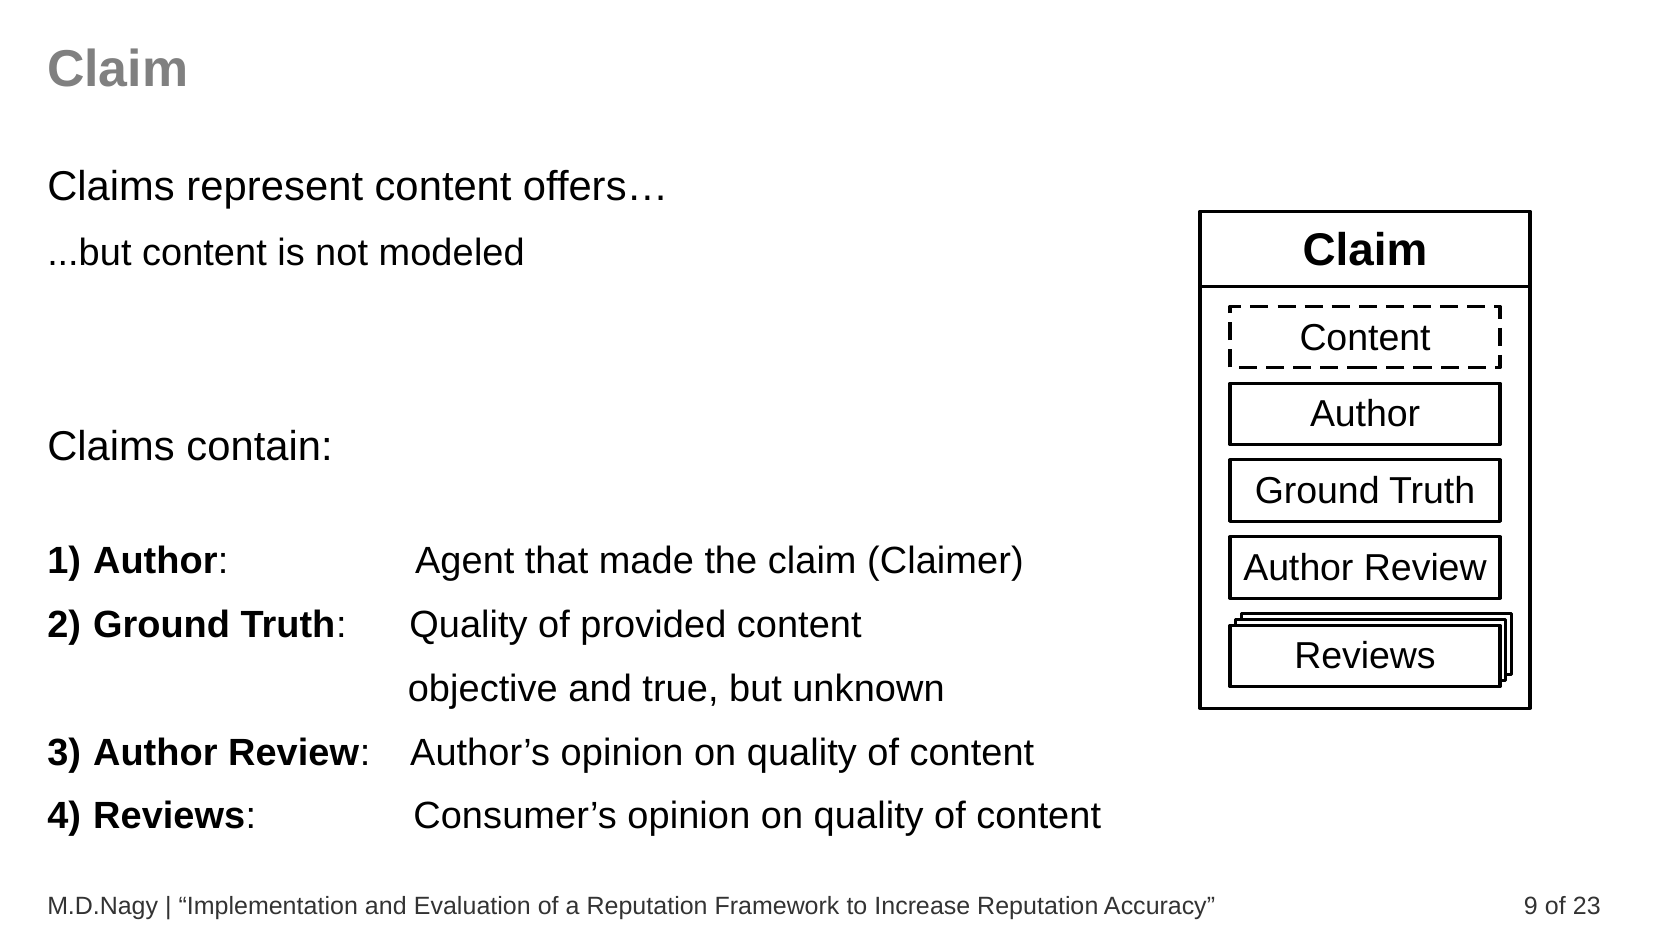

# Claim
Claims represent content offers…
...but content is not modeled
Claim
Content
Author
Claims contain:
 Author: Agent that made the claim (Claimer)
 Ground Truth: Quality of provided content
 objective and true, but unknown
 Author Review: Author’s opinion on quality of content
 Reviews: Consumer’s opinion on quality of content
Ground Truth
Author Review
Reviews
Reviews
Reviews
M.D.Nagy | “Implementation and Evaluation of a Reputation Framework to Increase Reputation Accuracy”
9